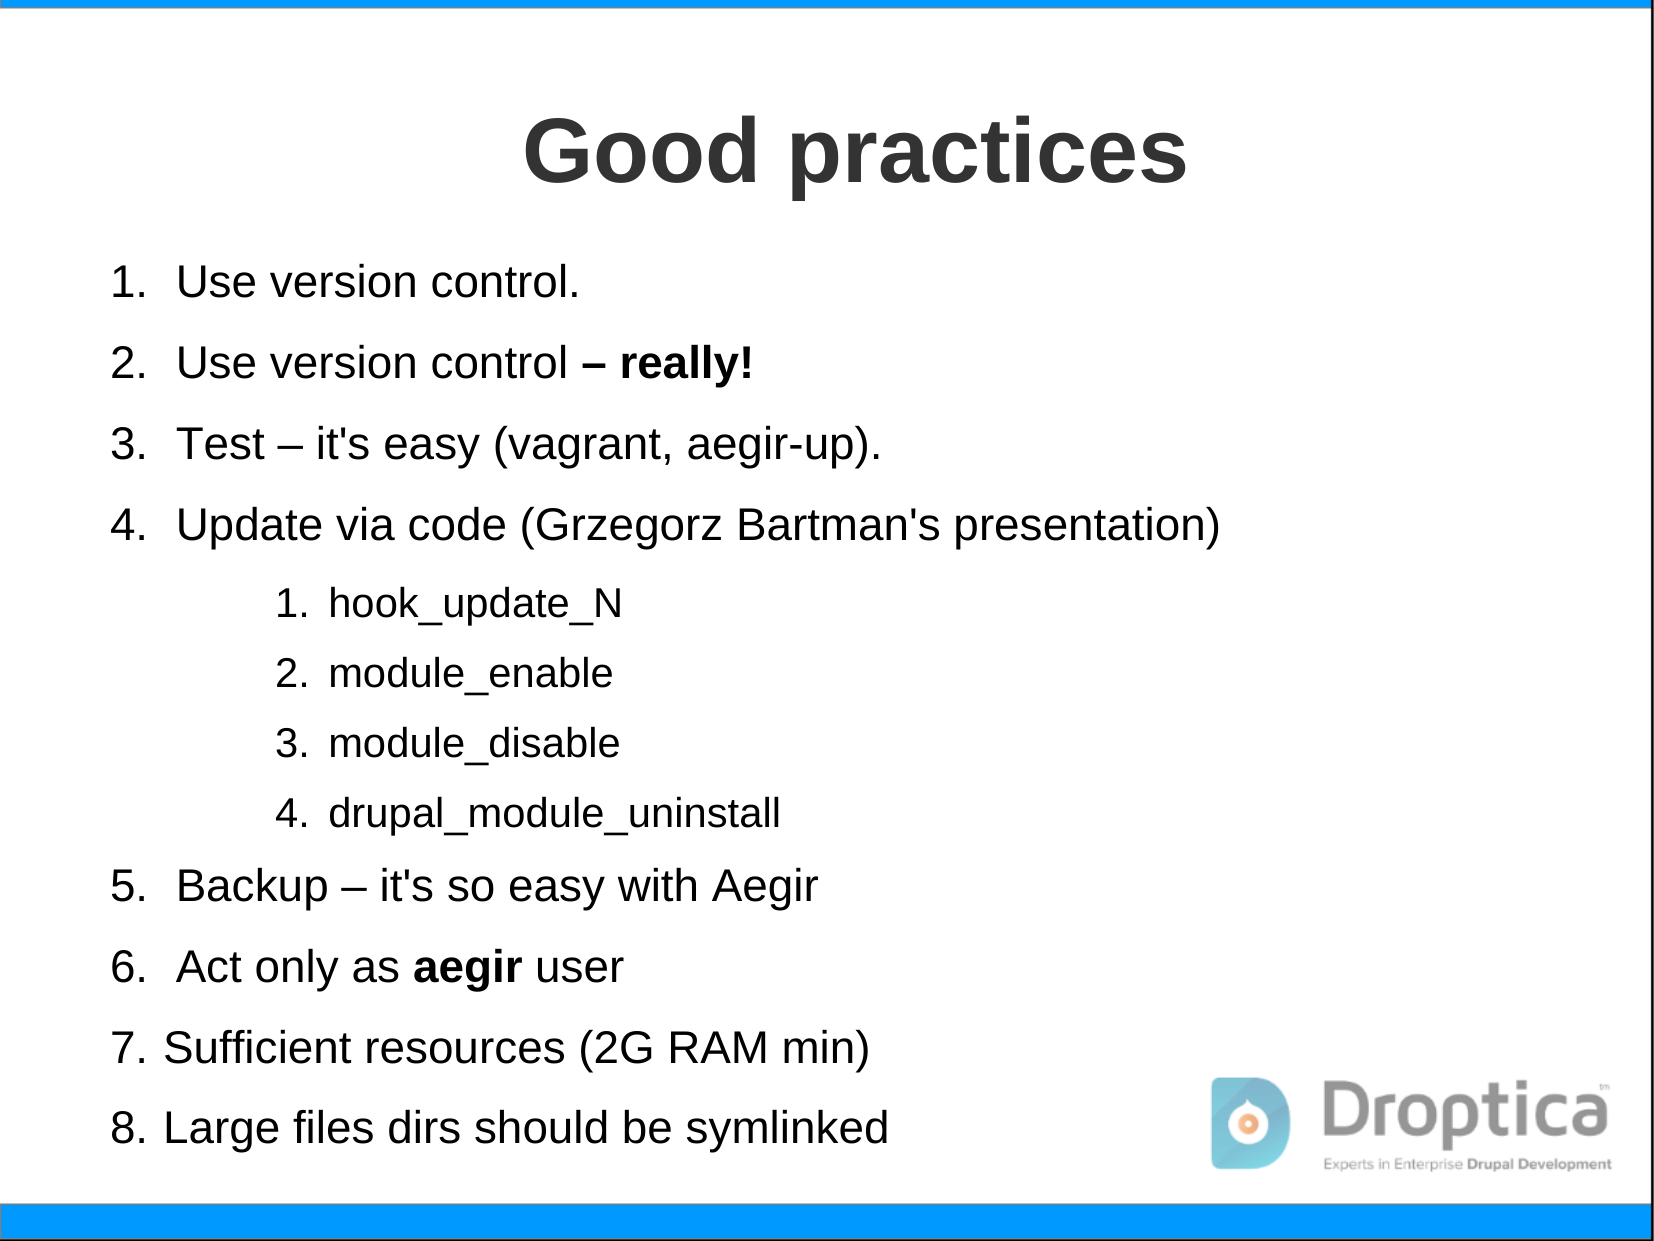

# Good practices
 Use version control.
 Use version control – really!
 Test – it's easy (vagrant, aegir-up).
 Update via code (Grzegorz Bartman's presentation)
hook_update_N
module_enable
module_disable
drupal_module_uninstall
 Backup – it's so easy with Aegir
 Act only as aegir user
Sufficient resources (2G RAM min)
Large files dirs should be symlinked